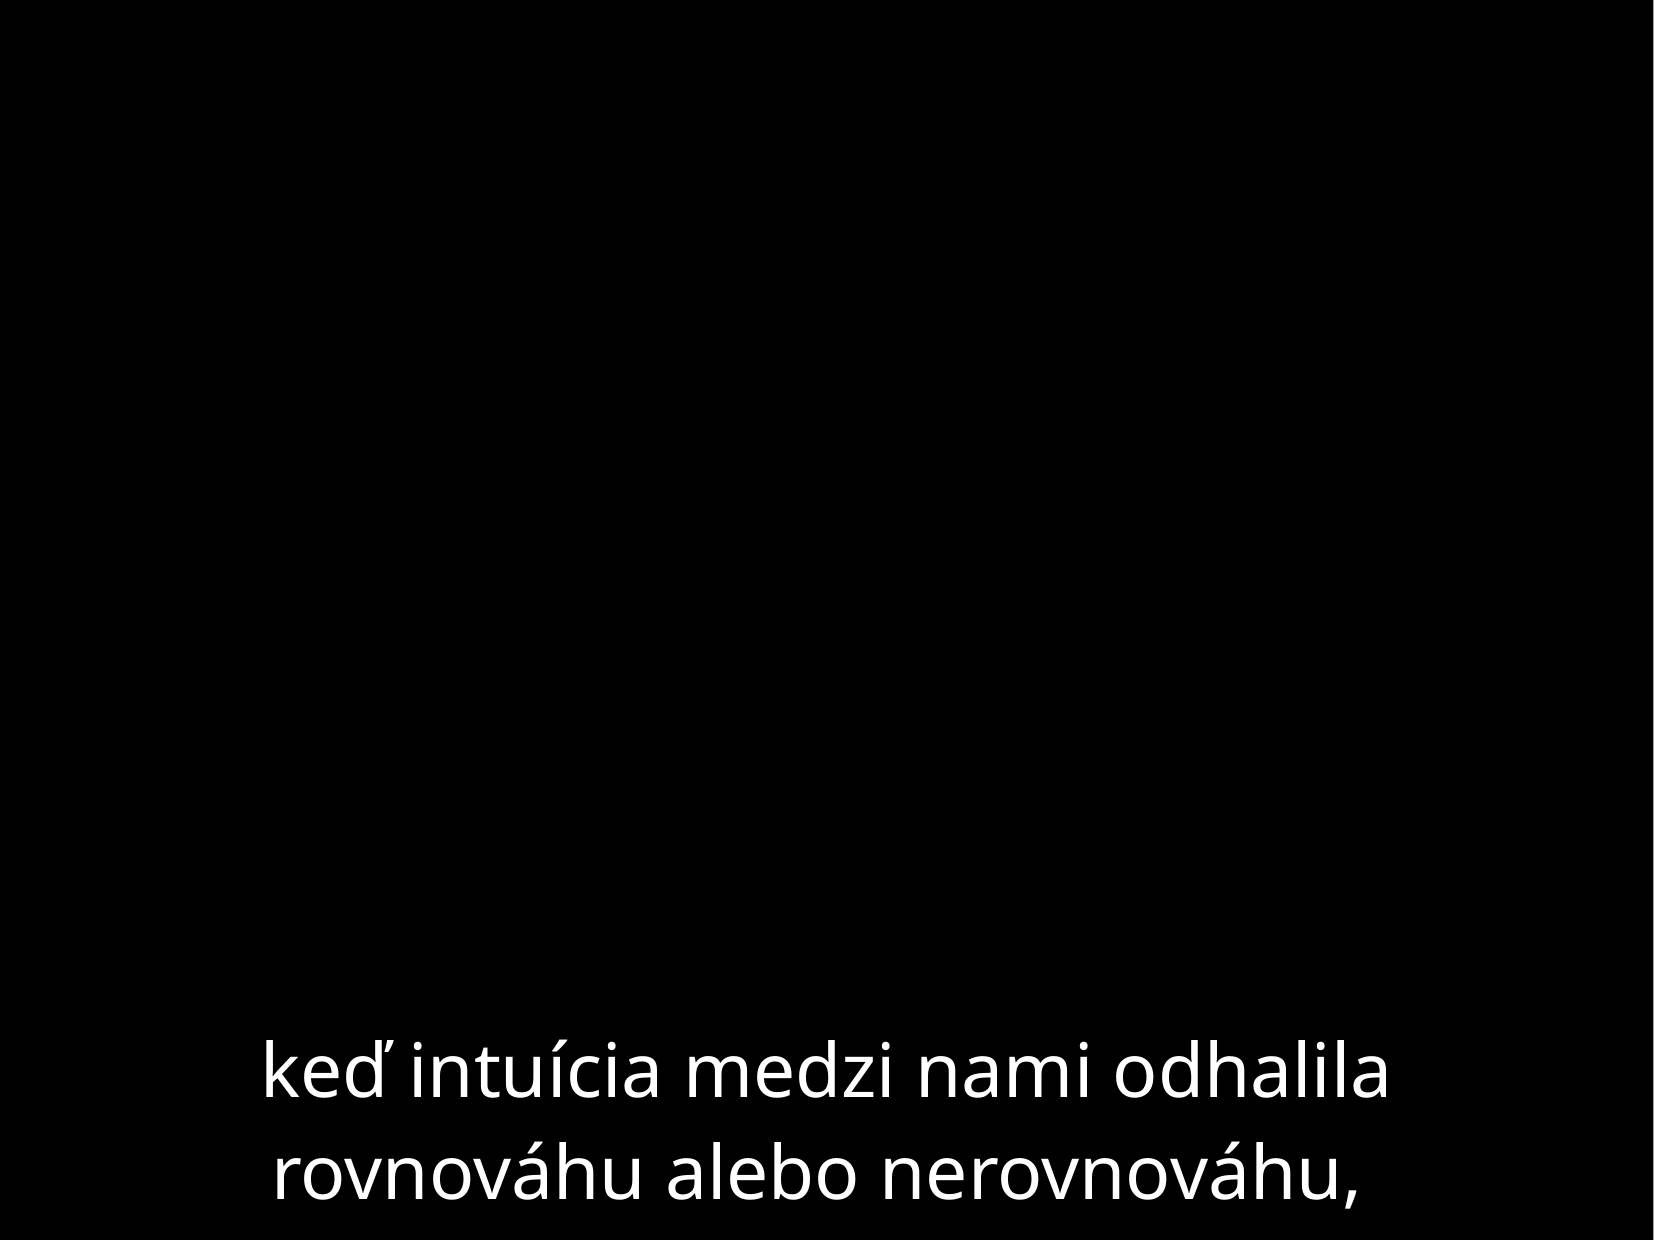

# keď intuícia medzi nami odhalila rovnováhu alebo nerovnováhu,